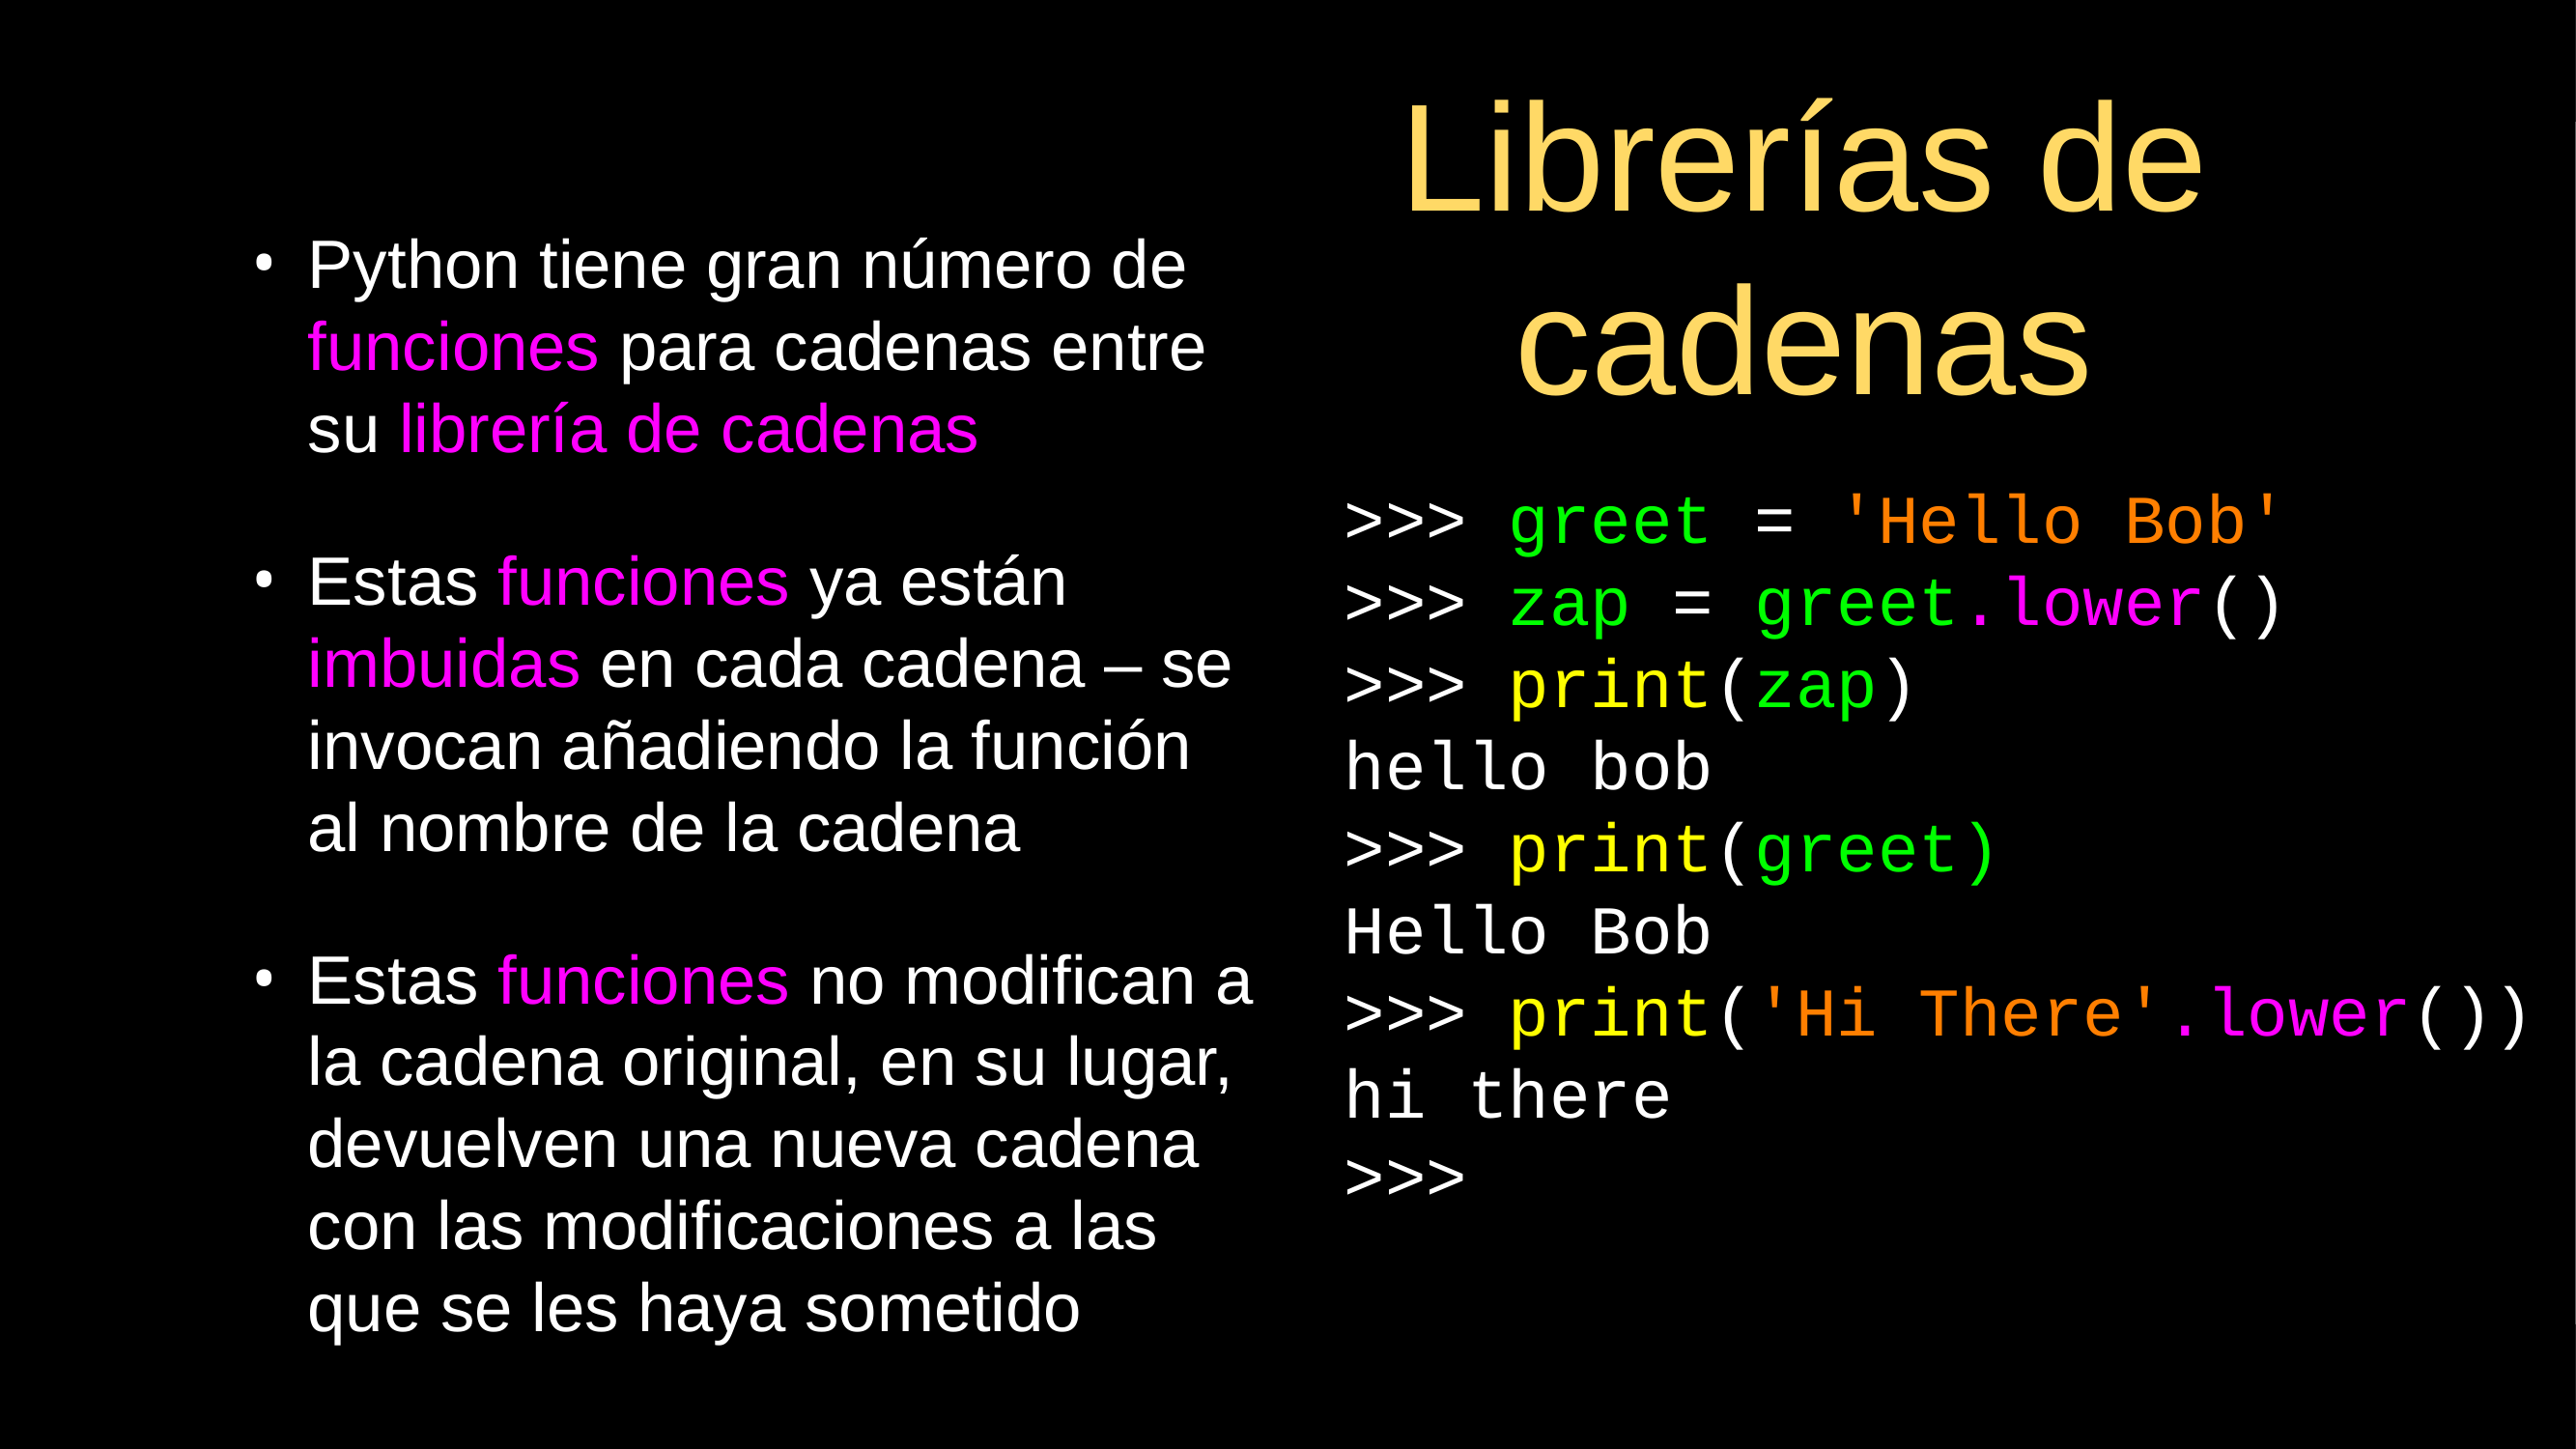

# Librerías de cadenas
Python tiene gran número de funciones para cadenas entre su librería de cadenas
Estas funciones ya están imbuidas en cada cadena – se invocan añadiendo la función al nombre de la cadena
Estas funciones no modifican a la cadena original, en su lugar, devuelven una nueva cadena con las modificaciones a las que se les haya sometido
>>> greet = 'Hello Bob'
>>> zap = greet.lower()
>>> print(zap)
hello bob
>>> print(greet)
Hello Bob
>>> print('Hi There'.lower())
hi there
>>>